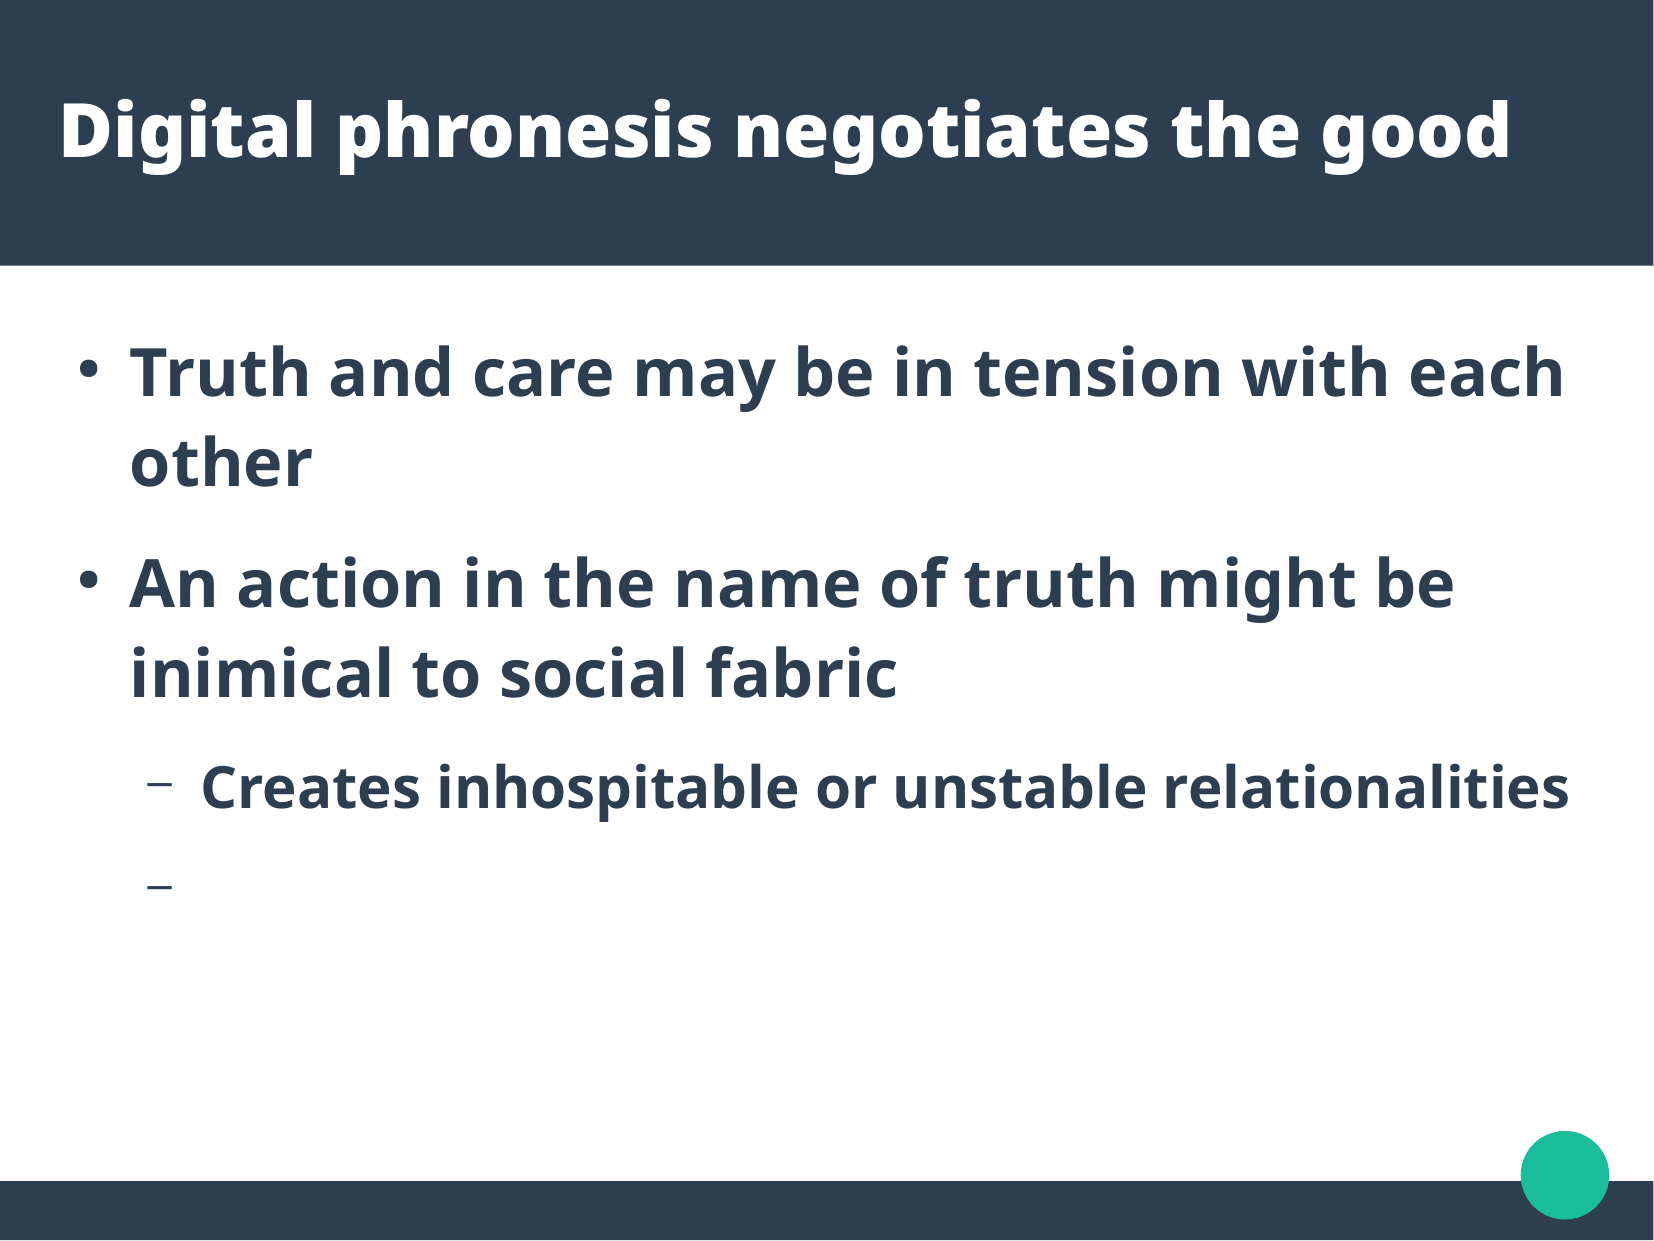

# Digital phronesis negotiates the good
Truth and care may be in tension with each other
An action in the name of truth might be inimical to social fabric
Creates inhospitable or unstable relationalities